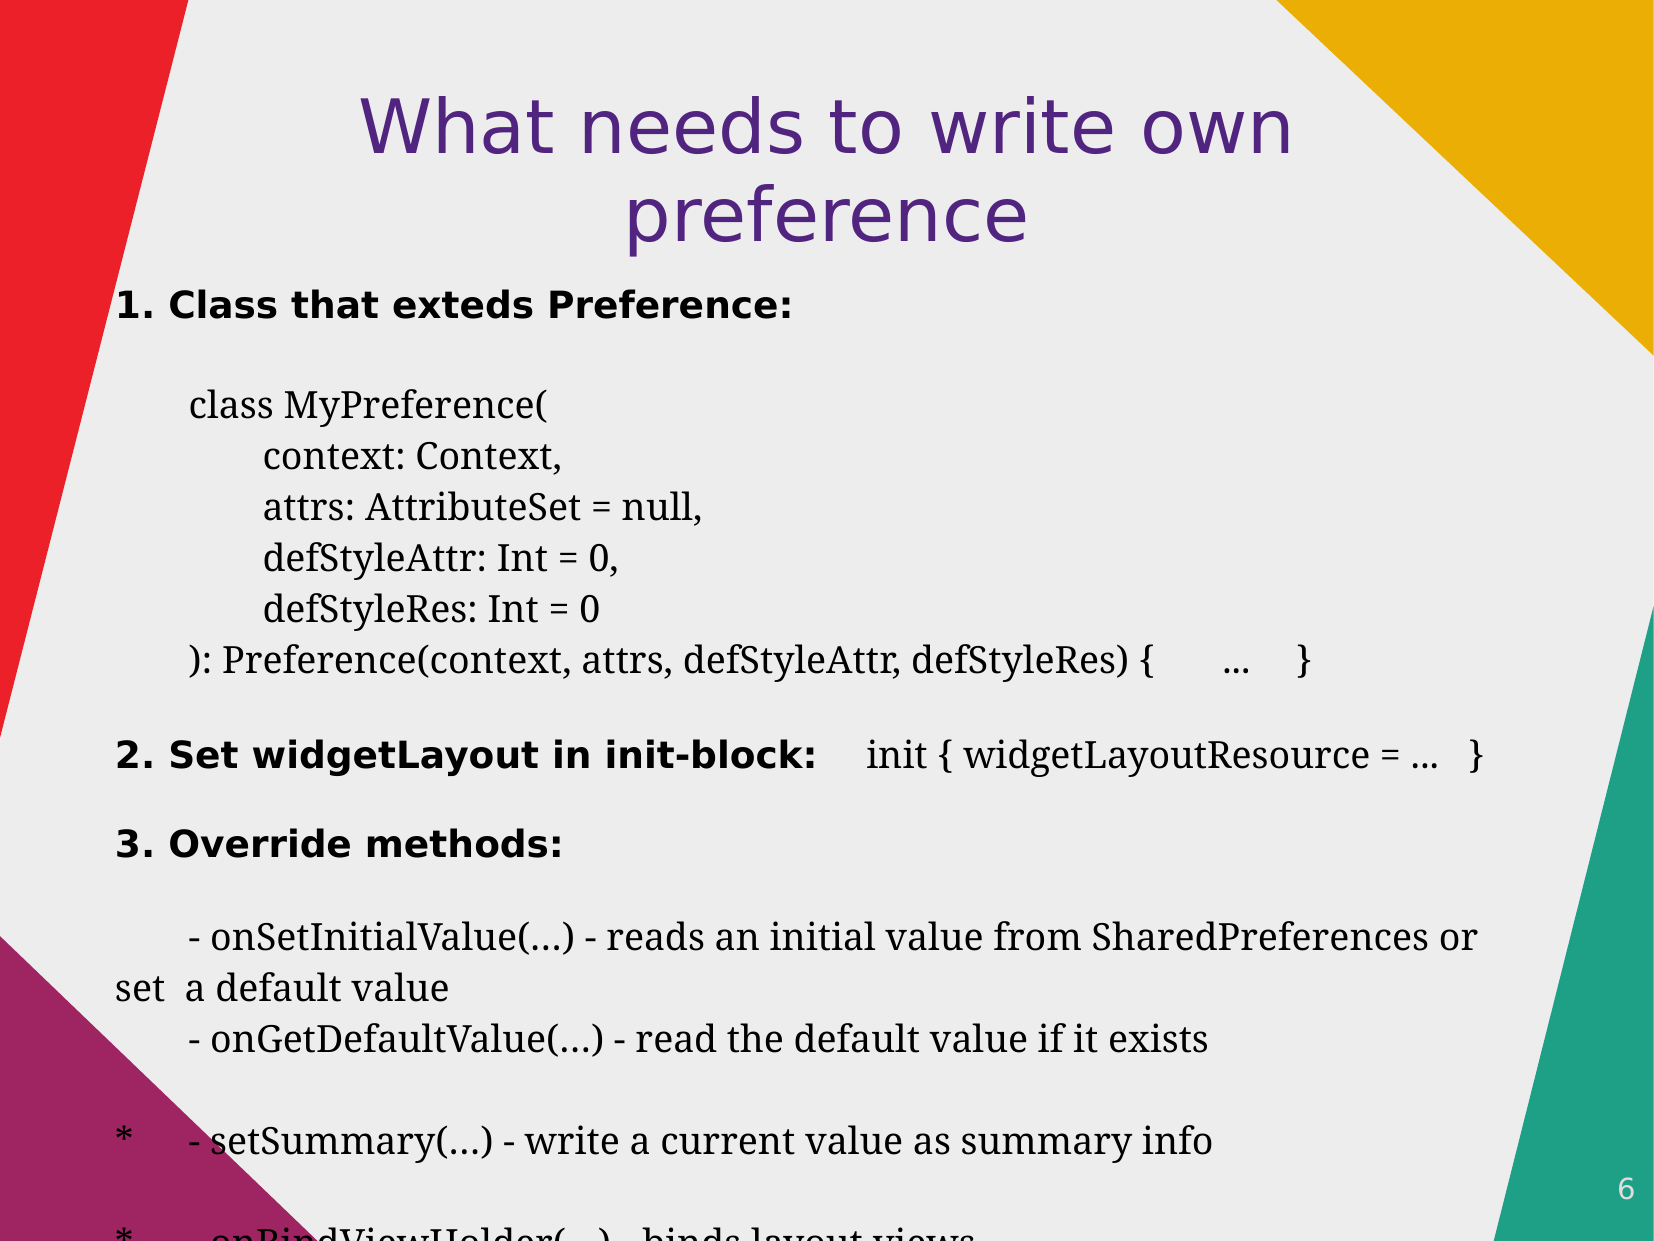

# What needs to write own preference
1. Class that exteds Preference:
	class MyPreference(
		context: Context,
		attrs: AttributeSet = null,
		defStyleAttr: Int = 0,
		defStyleRes: Int = 0
	): Preference(context, attrs, defStyleAttr, defStyleRes) {	...	}
2. Set widgetLayout in init-block: init { widgetLayoutResource = ... }
3. Override methods:
	- onSetInitialValue(…) - reads an initial value from SharedPreferences or set a default value
	- onGetDefaultValue(…) - read the default value if it exists
*	- setSummary(…) - write a current value as summary info
*	- onBindViewHolder(…) - binds layout views
6